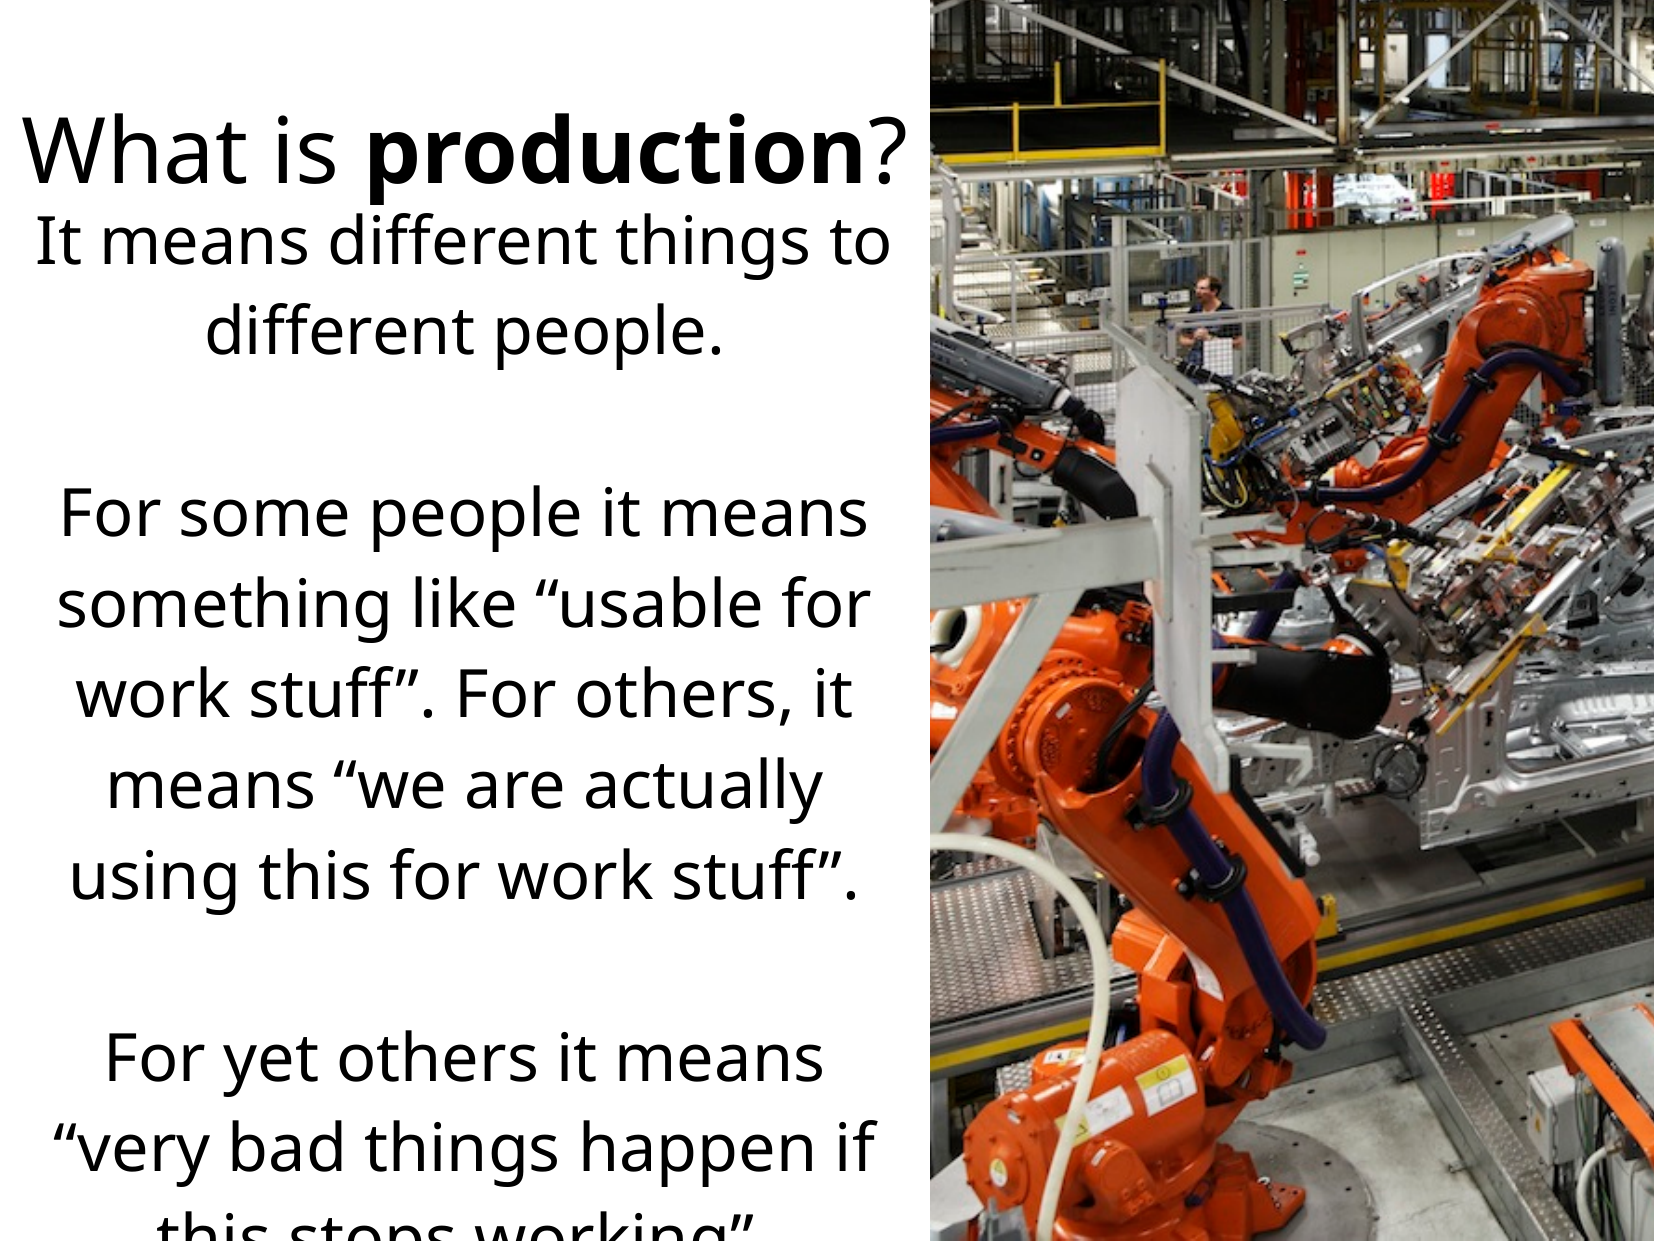

# What is production?
It means different things to different people.
For some people it means something like “usable for work stuff”. For others, it means “we are actually using this for work stuff”.
For yet others it means “very bad things happen if this stops working”.